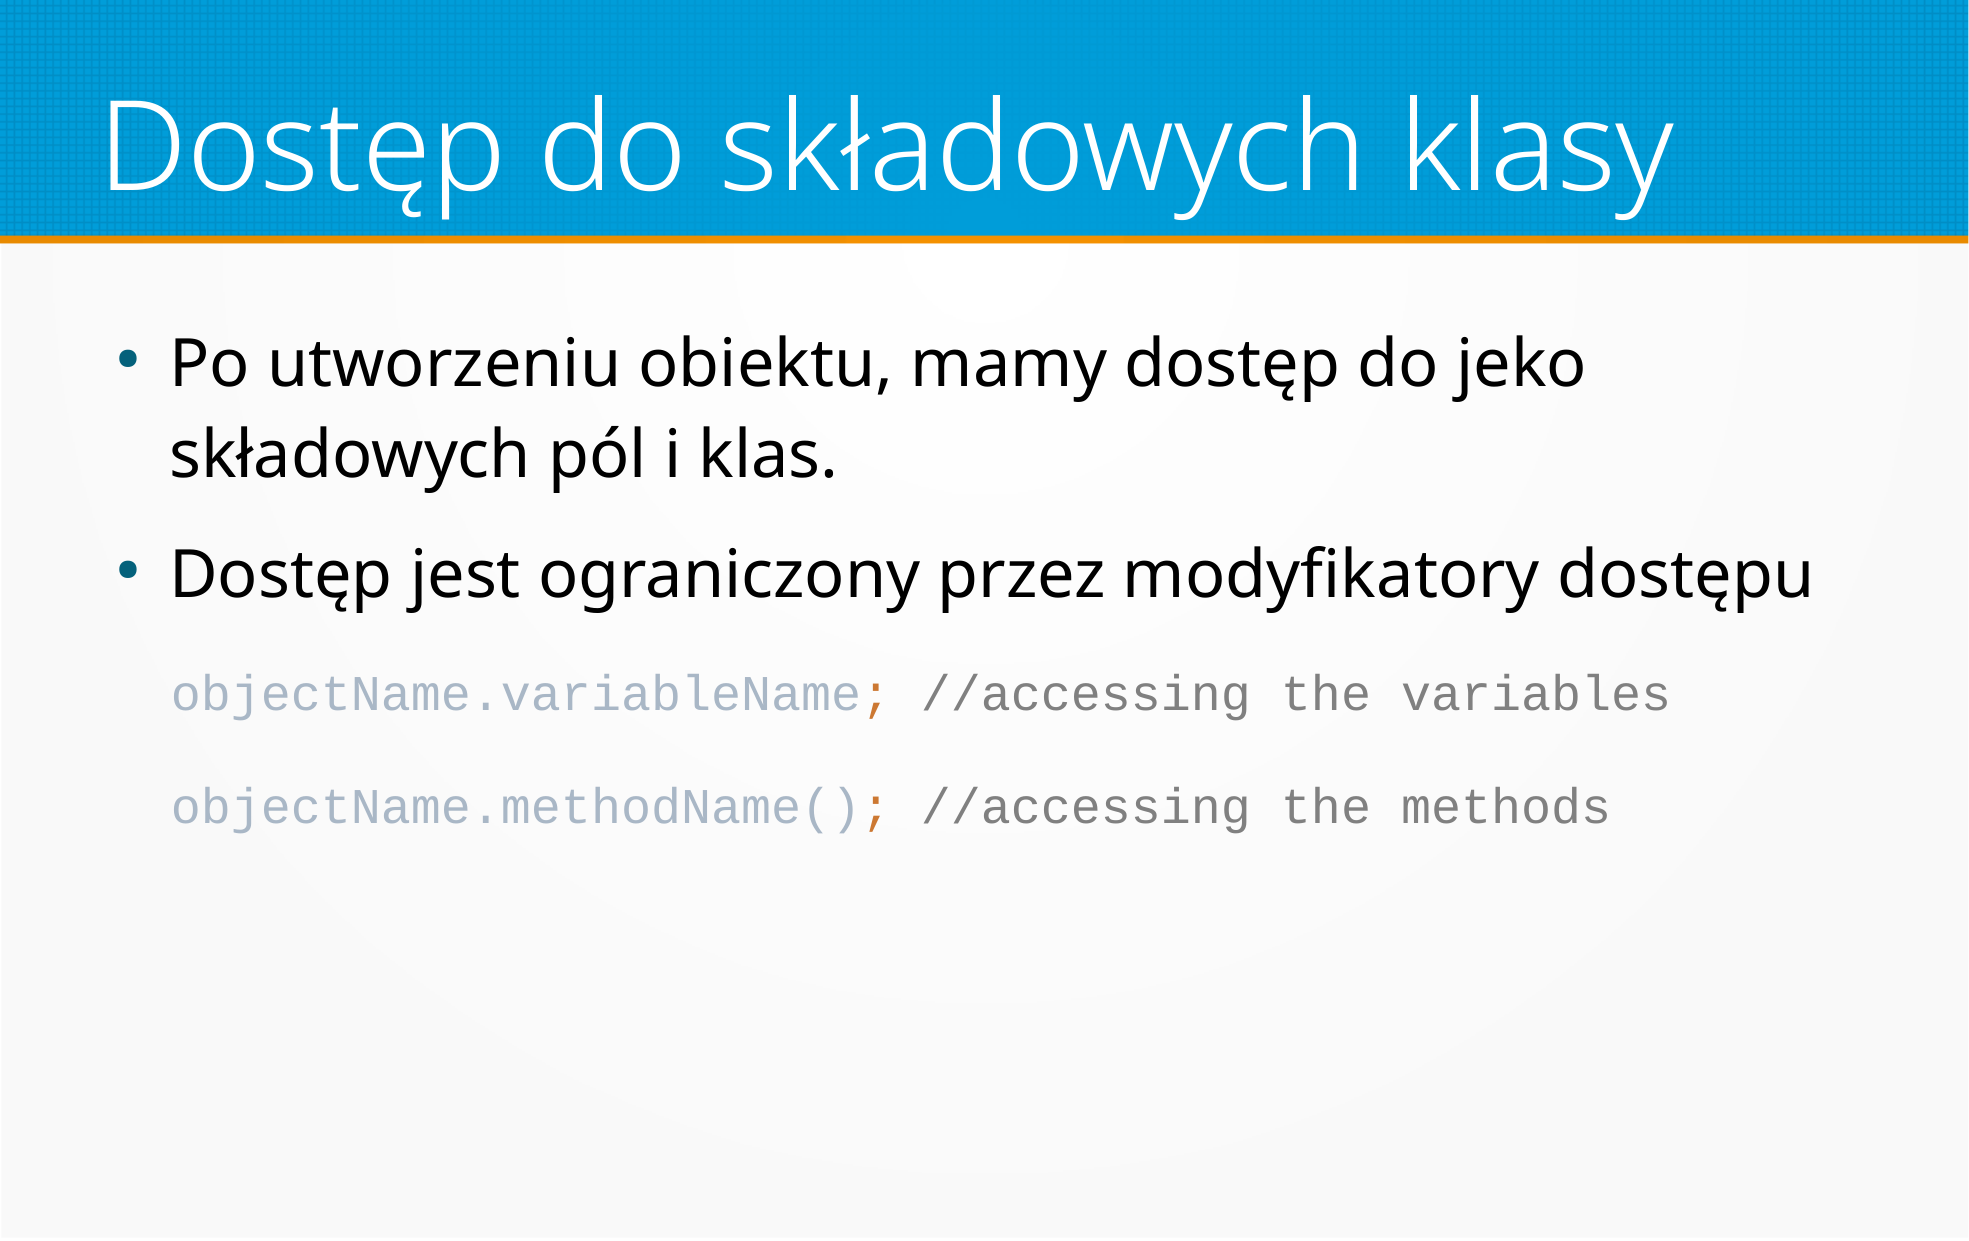

# Dostęp do składowych klasy
Po utworzeniu obiektu, mamy dostęp do jeko składowych pól i klas.
Dostęp jest ograniczony przez modyfikatory dostępu
objectName.variableName; //accessing the variables
objectName.methodName(); //accessing the methods